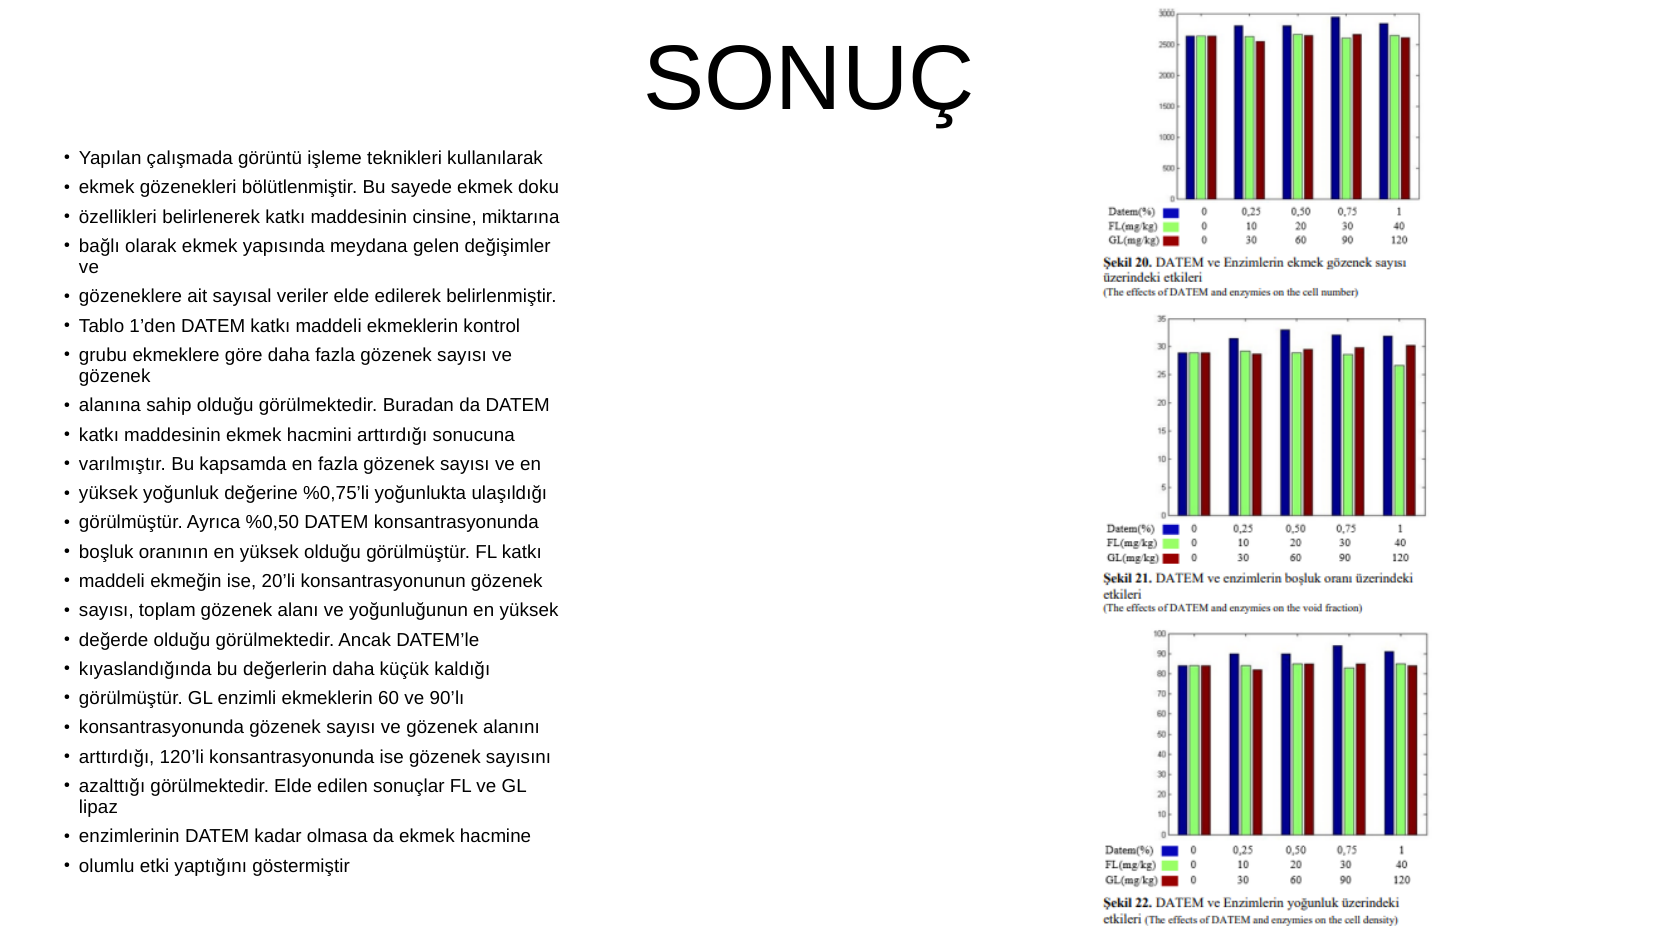

# SONUÇ
Yapılan çalışmada görüntü işleme teknikleri kullanılarak
ekmek gözenekleri bölütlenmiştir. Bu sayede ekmek doku
özellikleri belirlenerek katkı maddesinin cinsine, miktarına
bağlı olarak ekmek yapısında meydana gelen değişimler ve
gözeneklere ait sayısal veriler elde edilerek belirlenmiştir.
Tablo 1’den DATEM katkı maddeli ekmeklerin kontrol
grubu ekmeklere göre daha fazla gözenek sayısı ve gözenek
alanına sahip olduğu görülmektedir. Buradan da DATEM
katkı maddesinin ekmek hacmini arttırdığı sonucuna
varılmıştır. Bu kapsamda en fazla gözenek sayısı ve en
yüksek yoğunluk değerine %0,75’li yoğunlukta ulaşıldığı
görülmüştür. Ayrıca %0,50 DATEM konsantrasyonunda
boşluk oranının en yüksek olduğu görülmüştür. FL katkı
maddeli ekmeğin ise, 20’li konsantrasyonunun gözenek
sayısı, toplam gözenek alanı ve yoğunluğunun en yüksek
değerde olduğu görülmektedir. Ancak DATEM’le
kıyaslandığında bu değerlerin daha küçük kaldığı
görülmüştür. GL enzimli ekmeklerin 60 ve 90’lı
konsantrasyonunda gözenek sayısı ve gözenek alanını
arttırdığı, 120’li konsantrasyonunda ise gözenek sayısını
azalttığı görülmektedir. Elde edilen sonuçlar FL ve GL lipaz
enzimlerinin DATEM kadar olmasa da ekmek hacmine
olumlu etki yaptığını göstermiştir